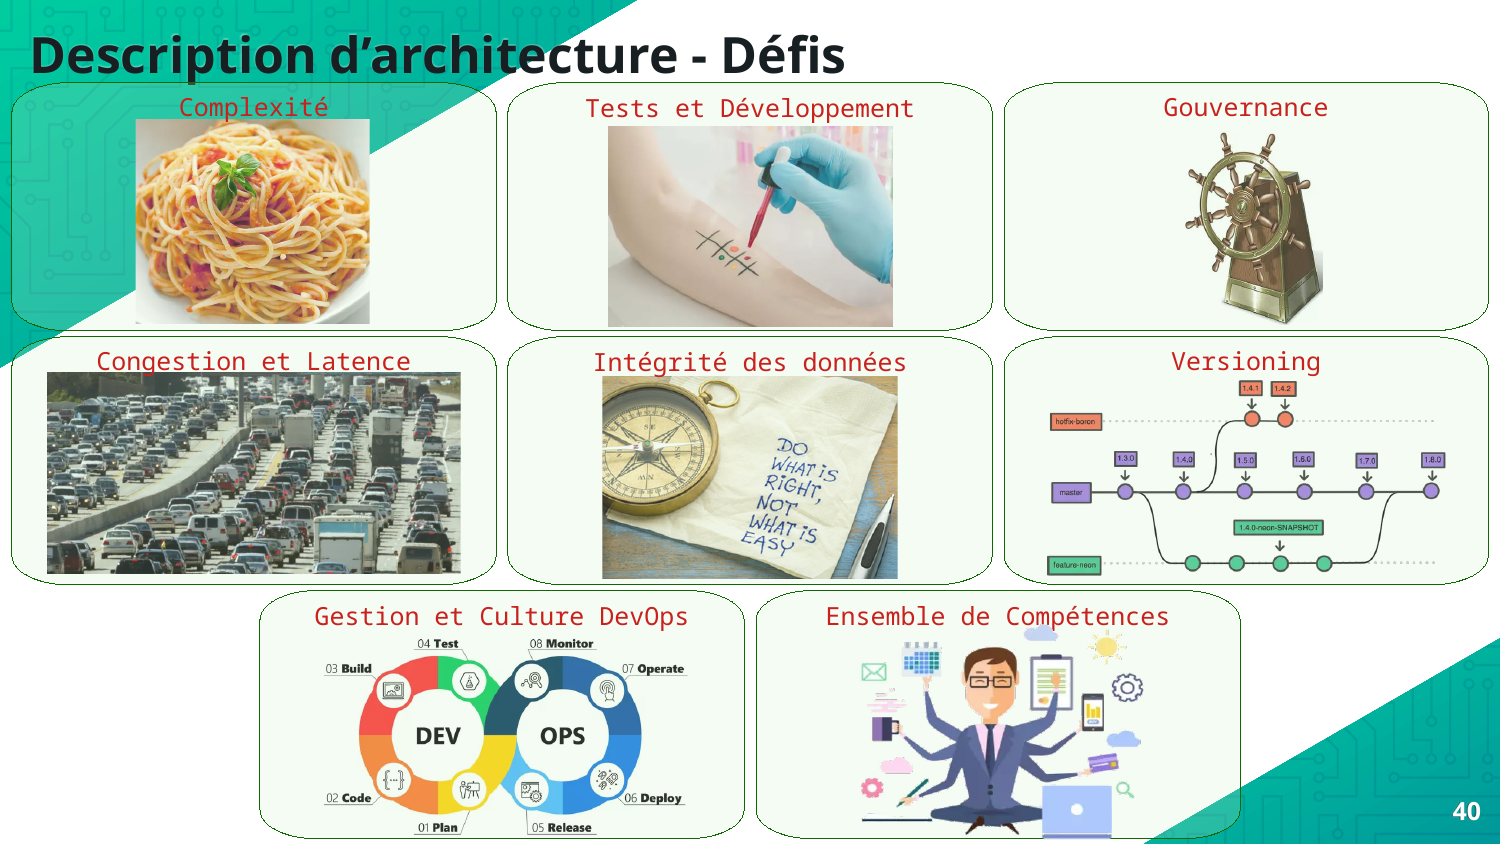

# Description d’architecture - Défis
Complexité
Tests et Développement
Gouvernance
Congestion et Latence
Intégrité des données
Versioning
Gestion et Culture DevOps
Ensemble de Compétences